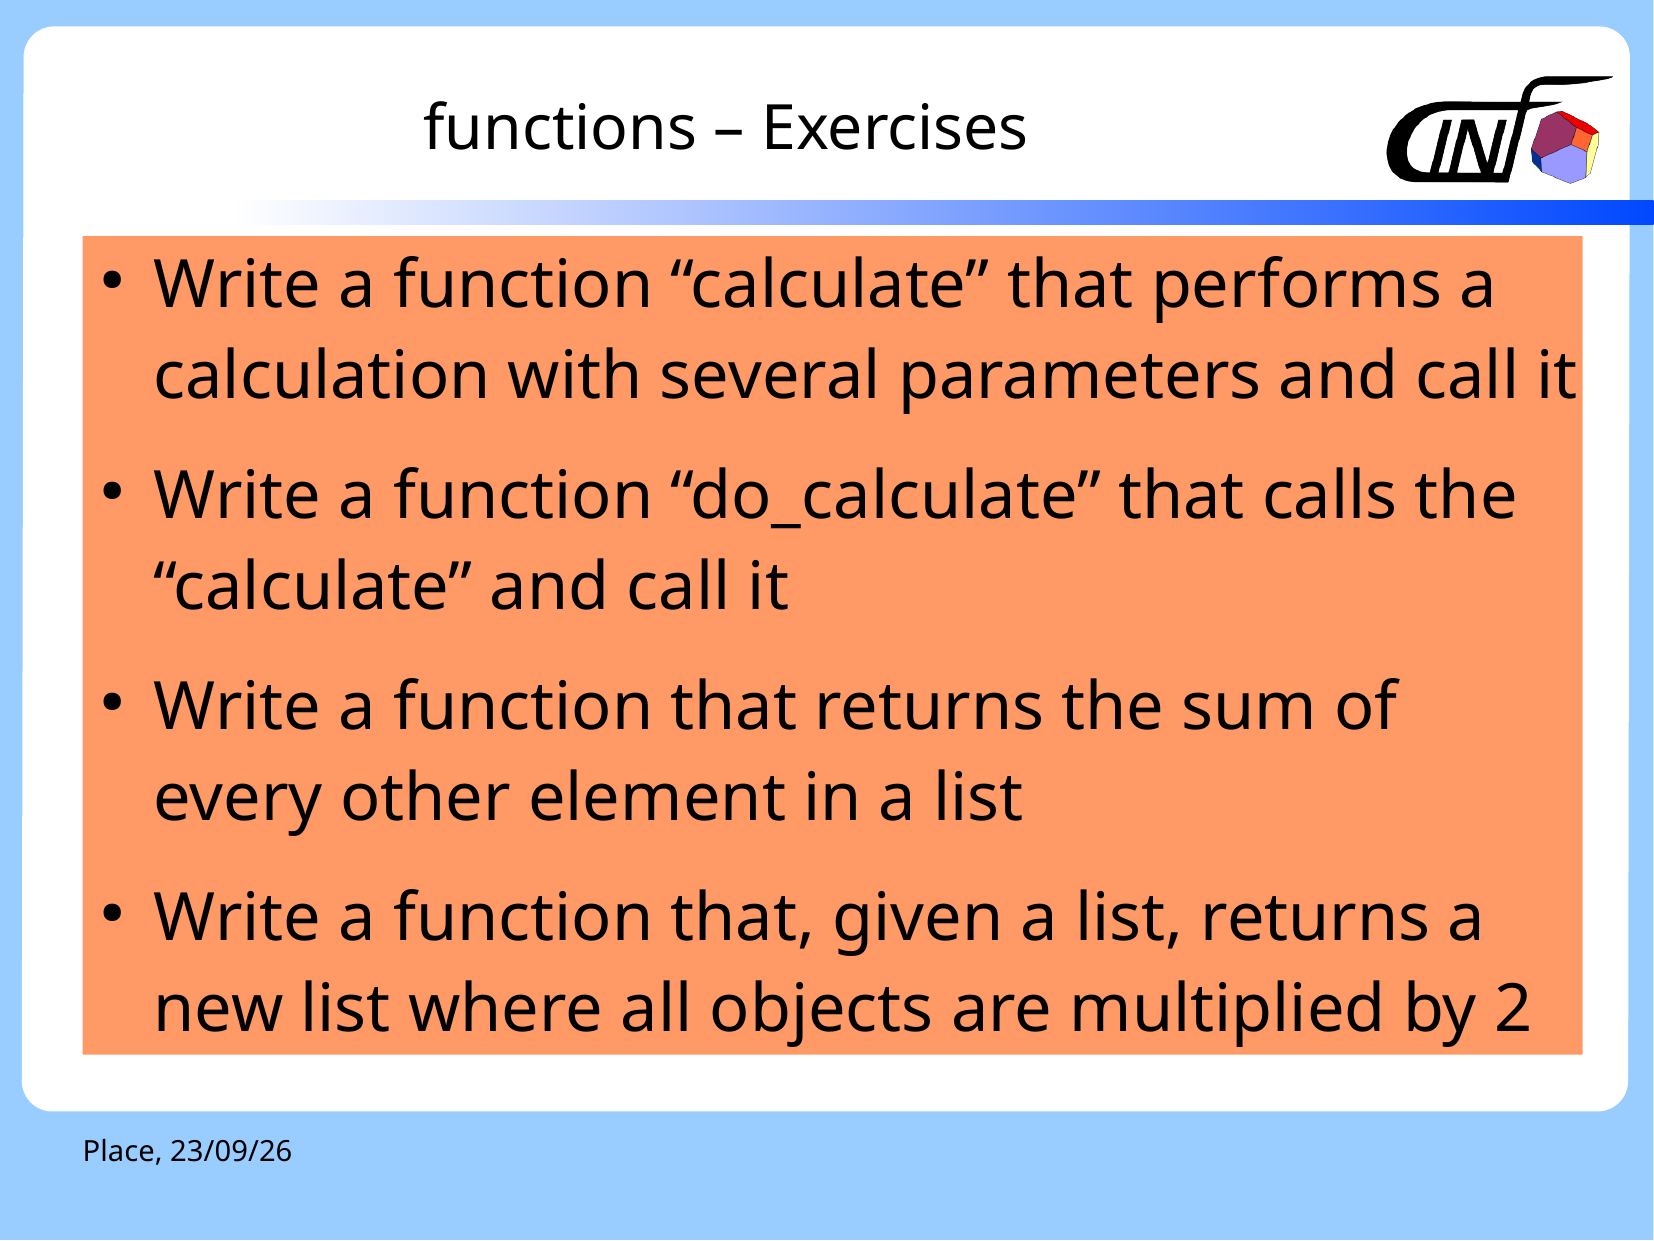

# functions – Exercises
Write a function “calculate” that performs a calculation with several parameters and call it
Write a function “do_calculate” that calls the “calculate” and call it
Write a function that returns the sum of every other element in a list
Write a function that, given a list, returns a new list where all objects are multiplied by 2